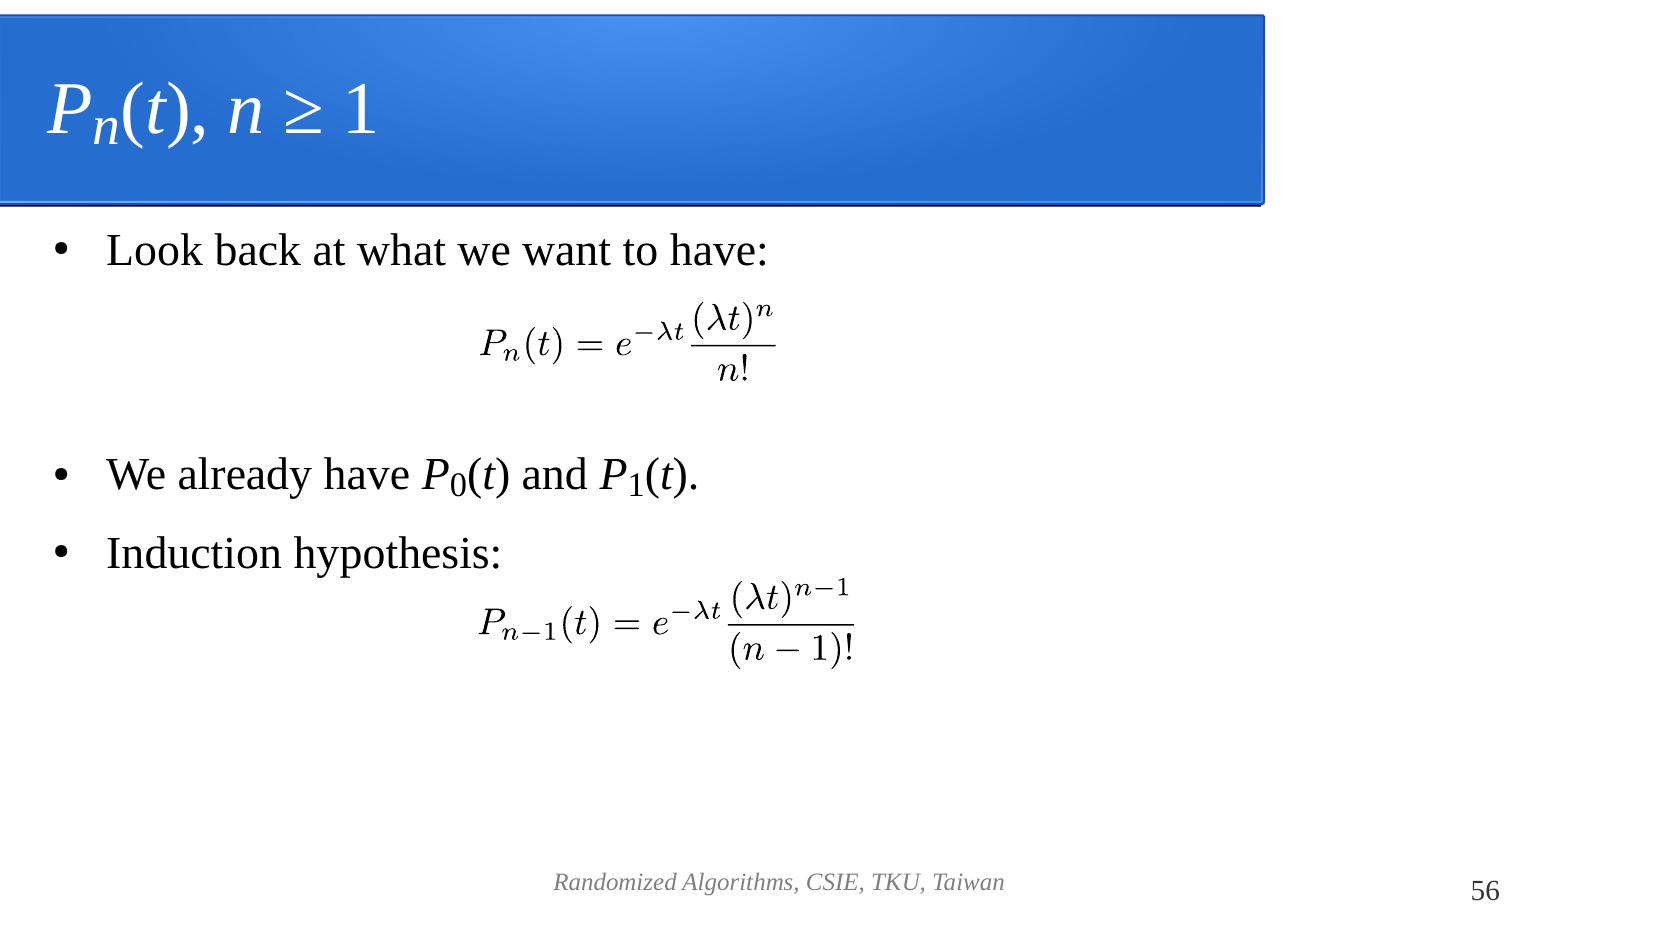

# Pn(t), n ≥ 1
Look back at what we want to have:
We already have P0(t) and P1(t).
Induction hypothesis:
Randomized Algorithms, CSIE, TKU, Taiwan
56